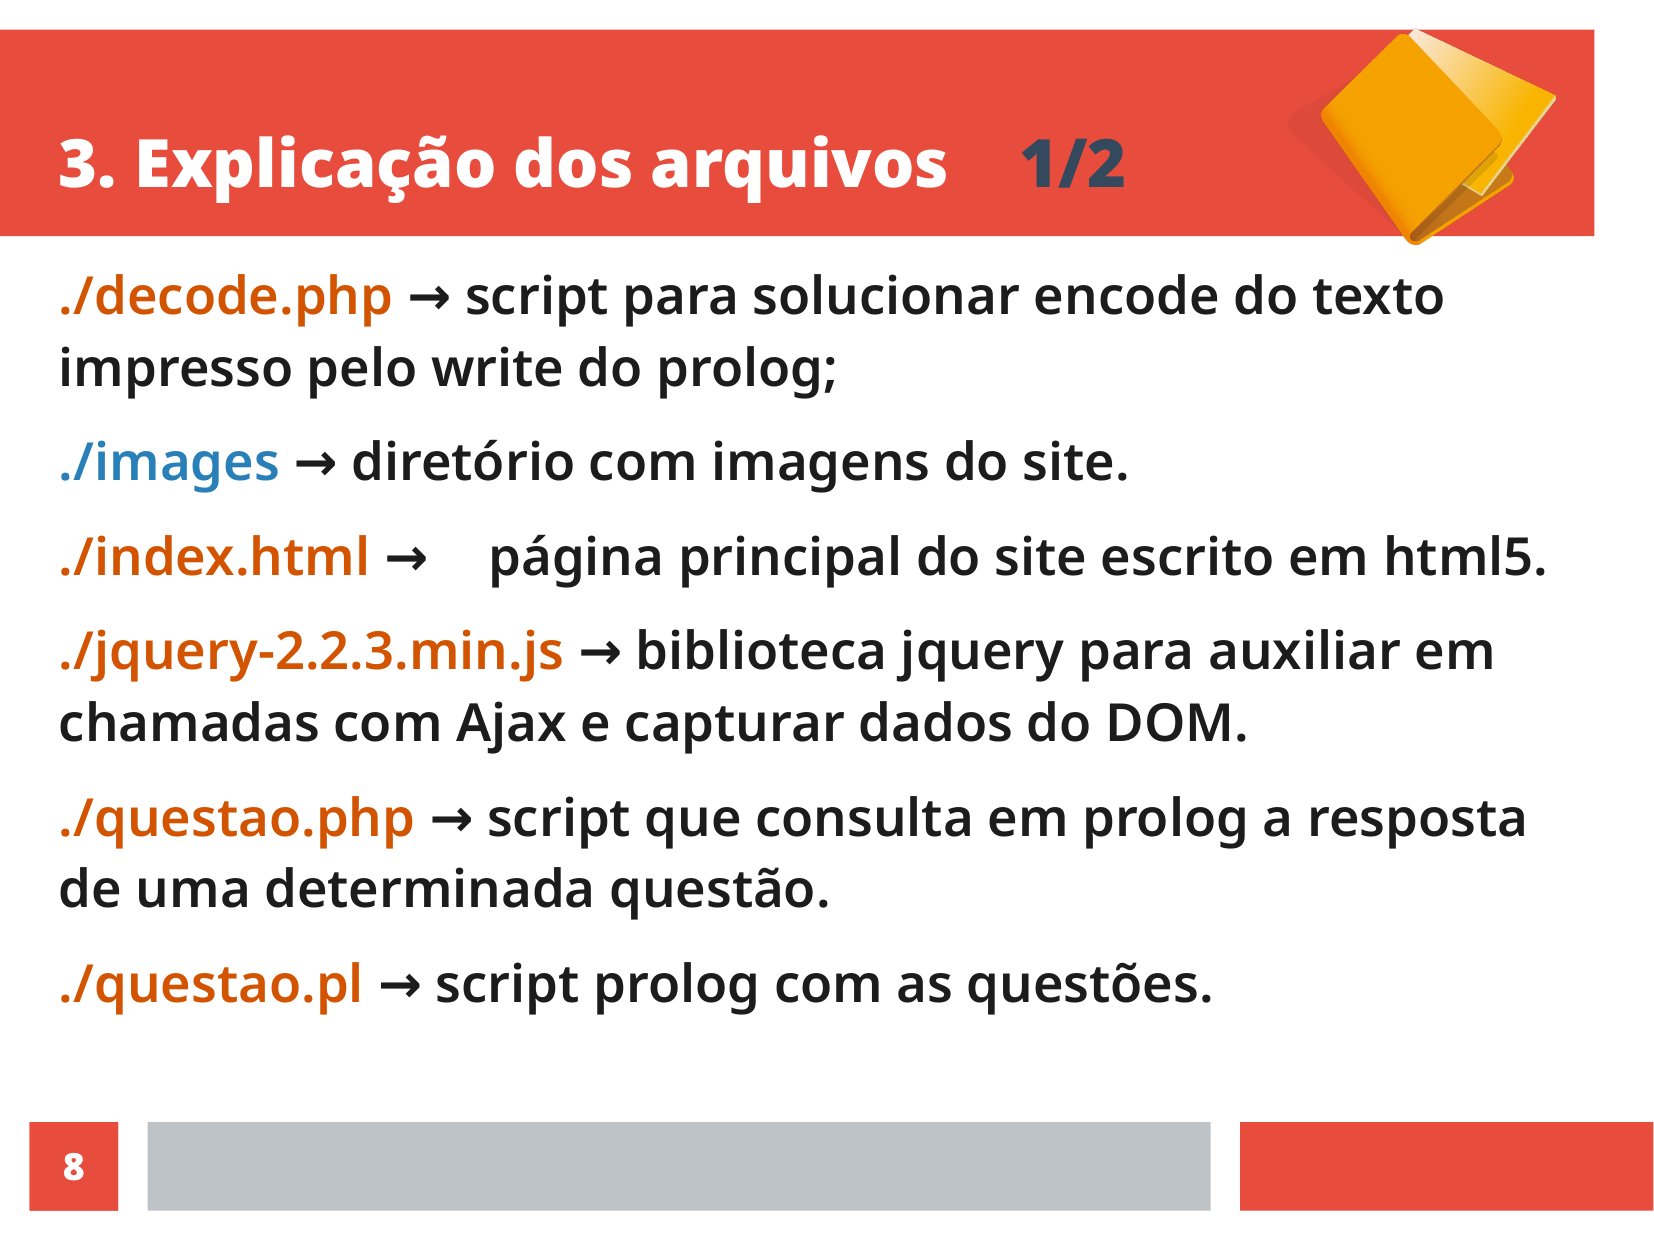

# 3. Explicação dos arquivos 1/2
./decode.php → script para solucionar encode do texto impresso pelo write do prolog;
./images → diretório com imagens do site.
./index.html →	página principal do site escrito em html5.
./jquery-2.2.3.min.js → biblioteca jquery para auxiliar em chamadas com Ajax e capturar dados do DOM.
./questao.php → script que consulta em prolog a resposta de uma determinada questão.
./questao.pl → script prolog com as questões.
8